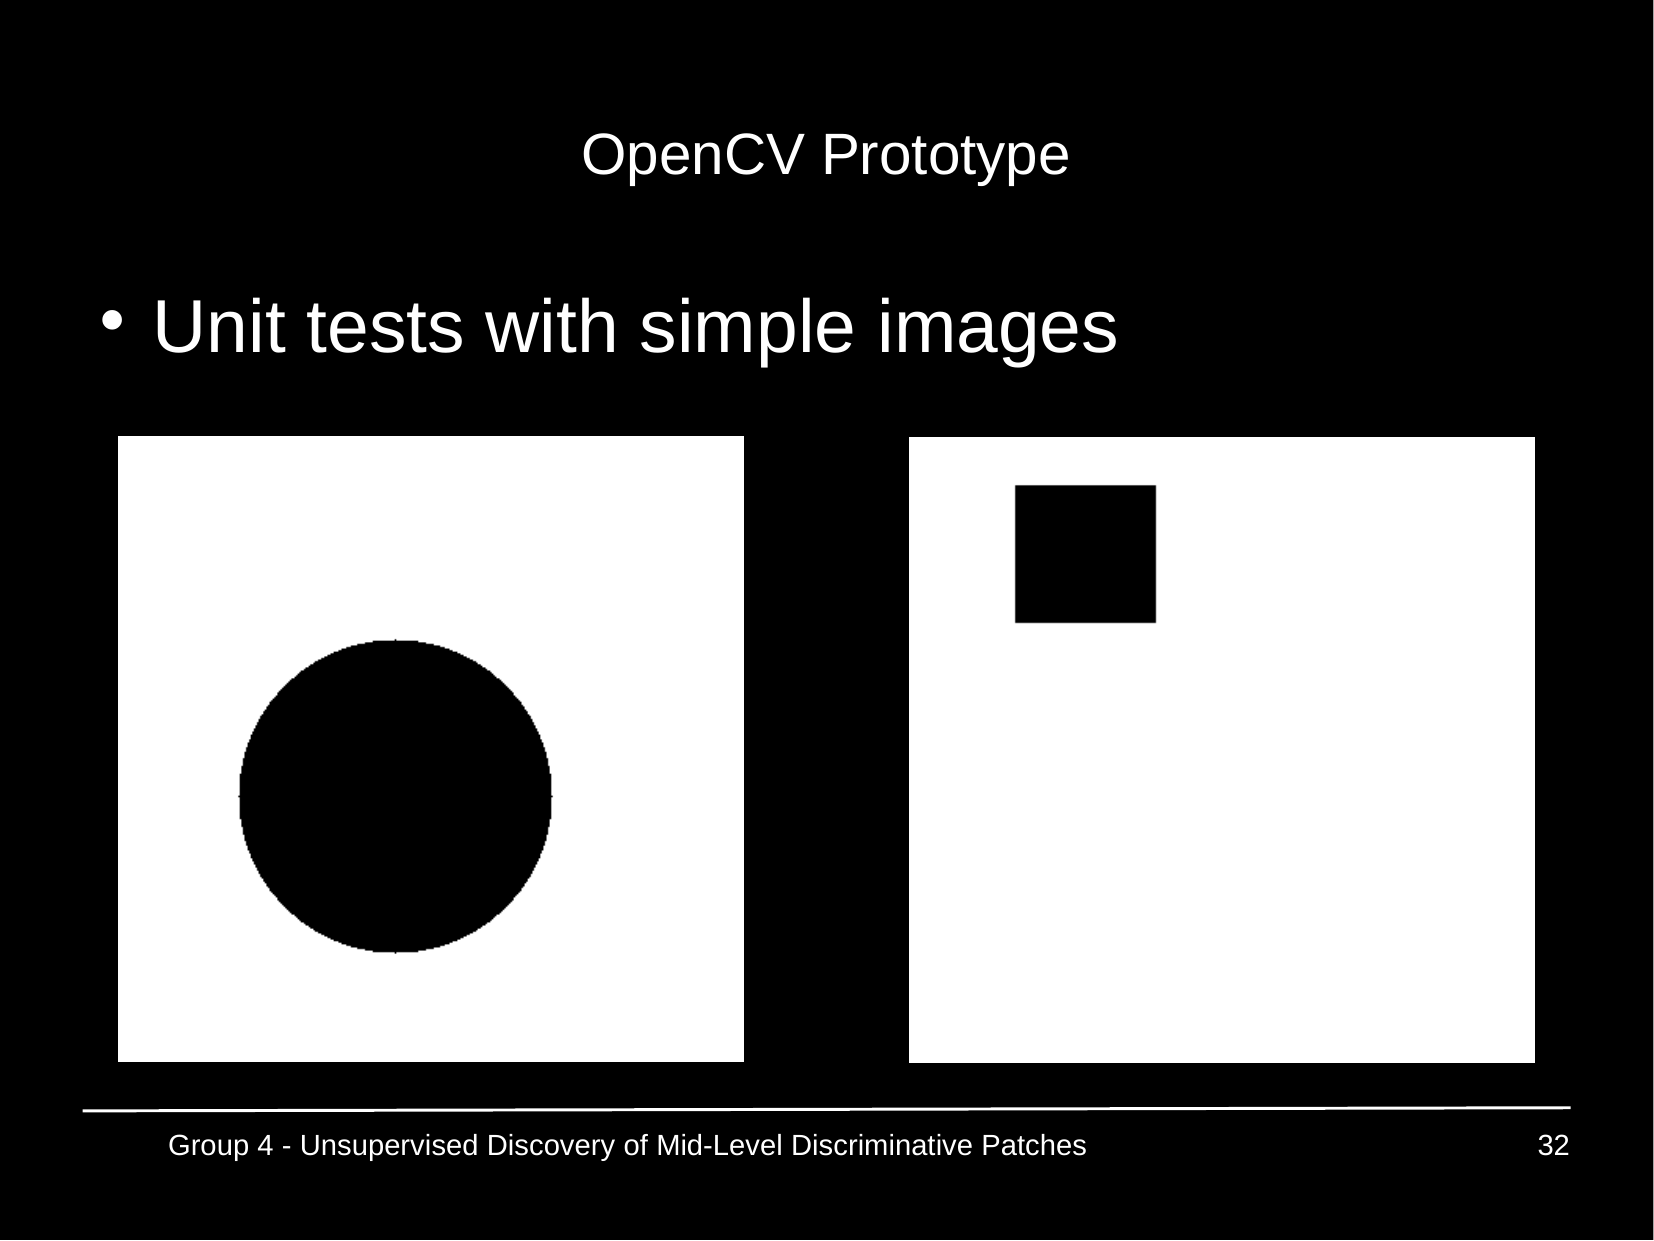

# OpenCV Prototype
Unit tests with simple images
32